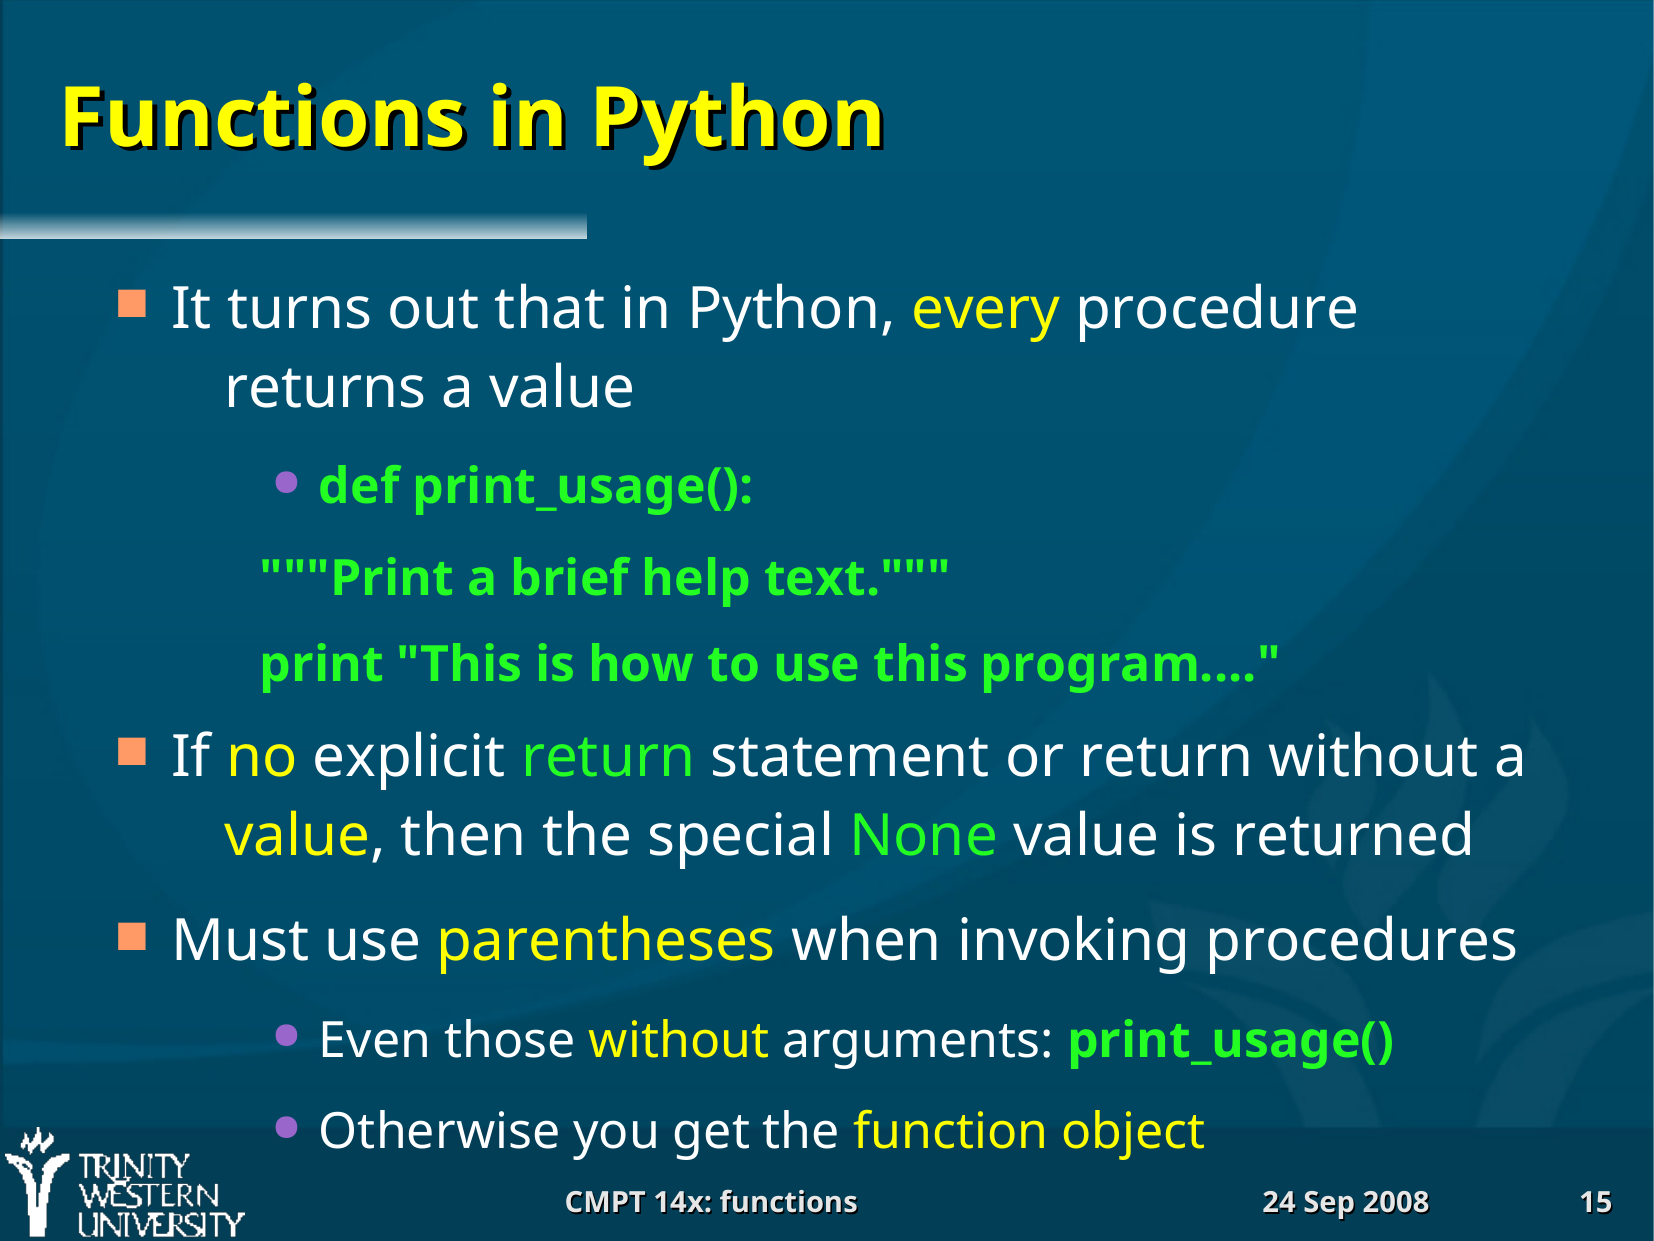

# Functions in Python
It turns out that in Python, every procedure returns a value
def print_usage():
"""Print a brief help text."""
print "This is how to use this program...."
If no explicit return statement or return without a value, then the special None value is returned
Must use parentheses when invoking procedures
Even those without arguments: print_usage()
Otherwise you get the function object
CMPT 14x: functions
24 Sep 2008
15